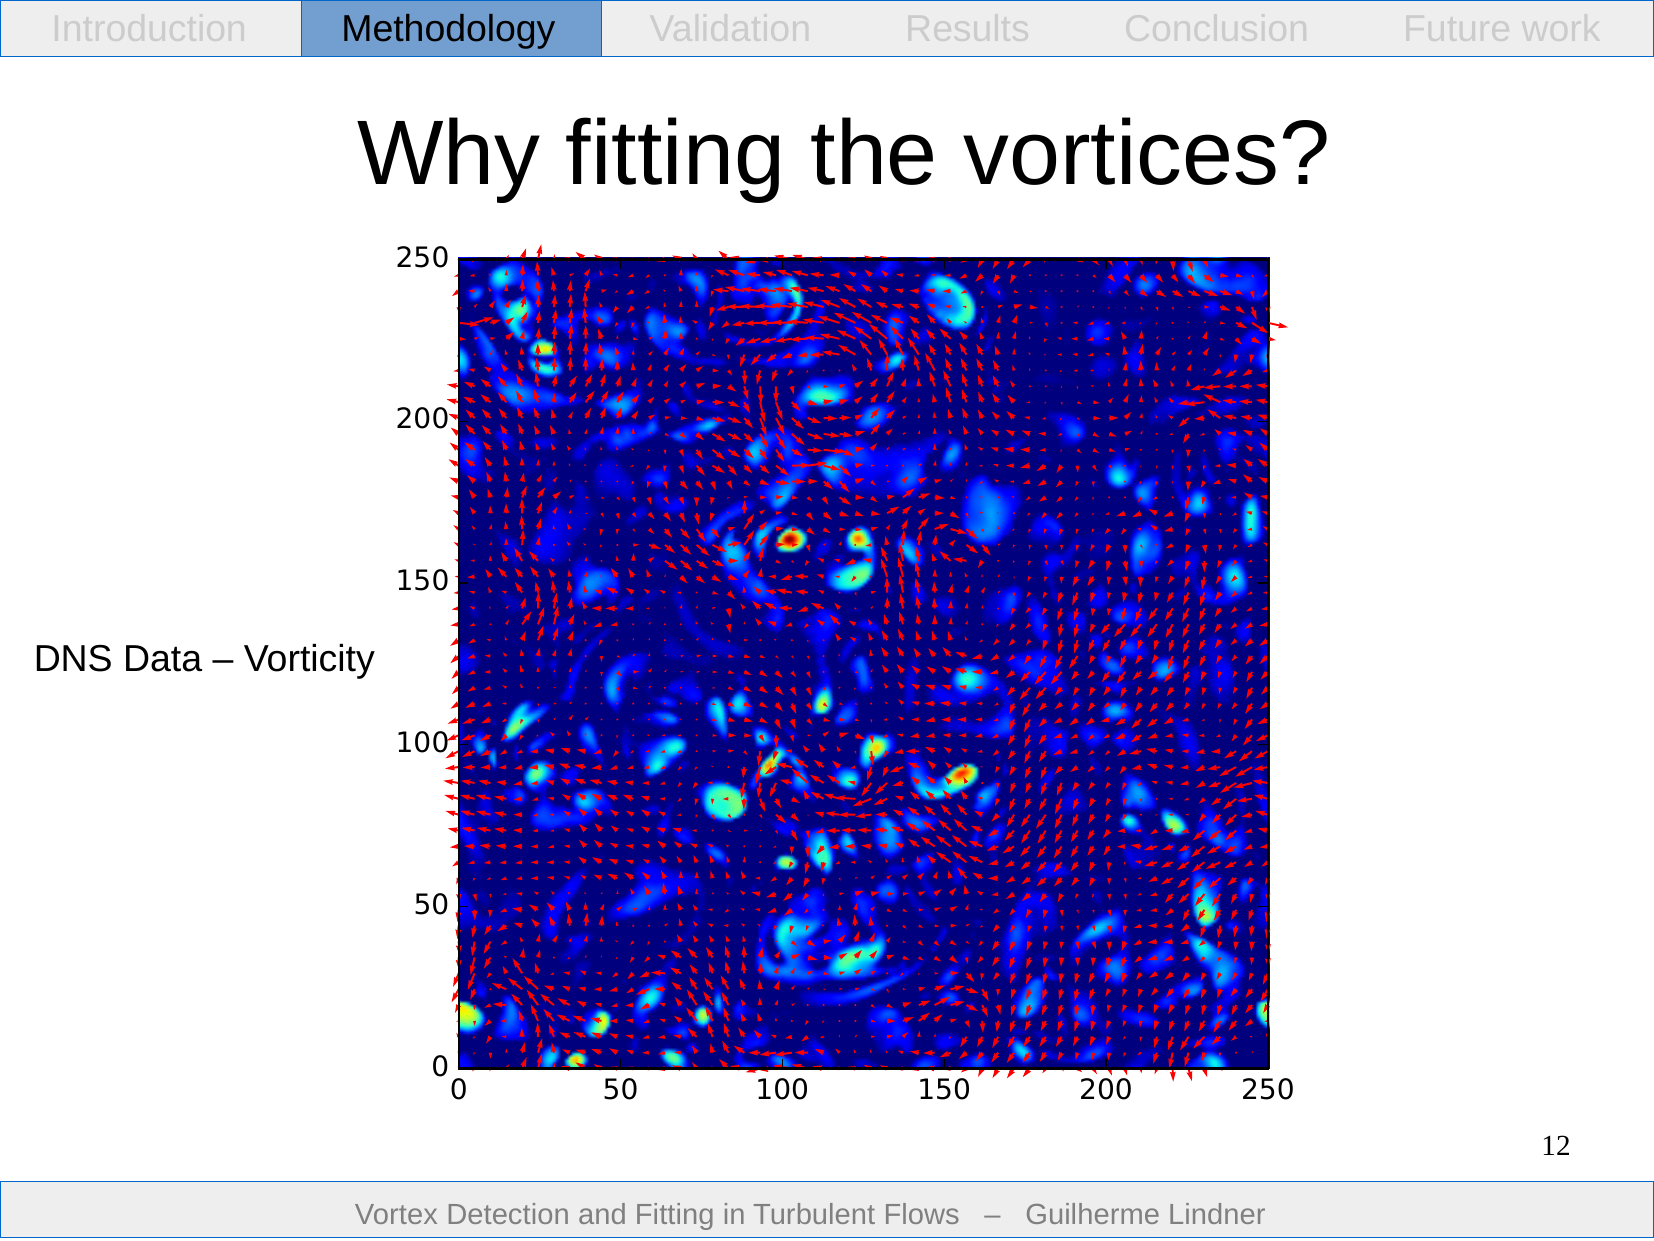

Introduction Methodology Validation Results Conclusion Future work
# Why fitting the vortices?
DNS Data – Vorticity
12
Vortex Detection and Fitting in Turbulent Flows – Guilherme Lindner